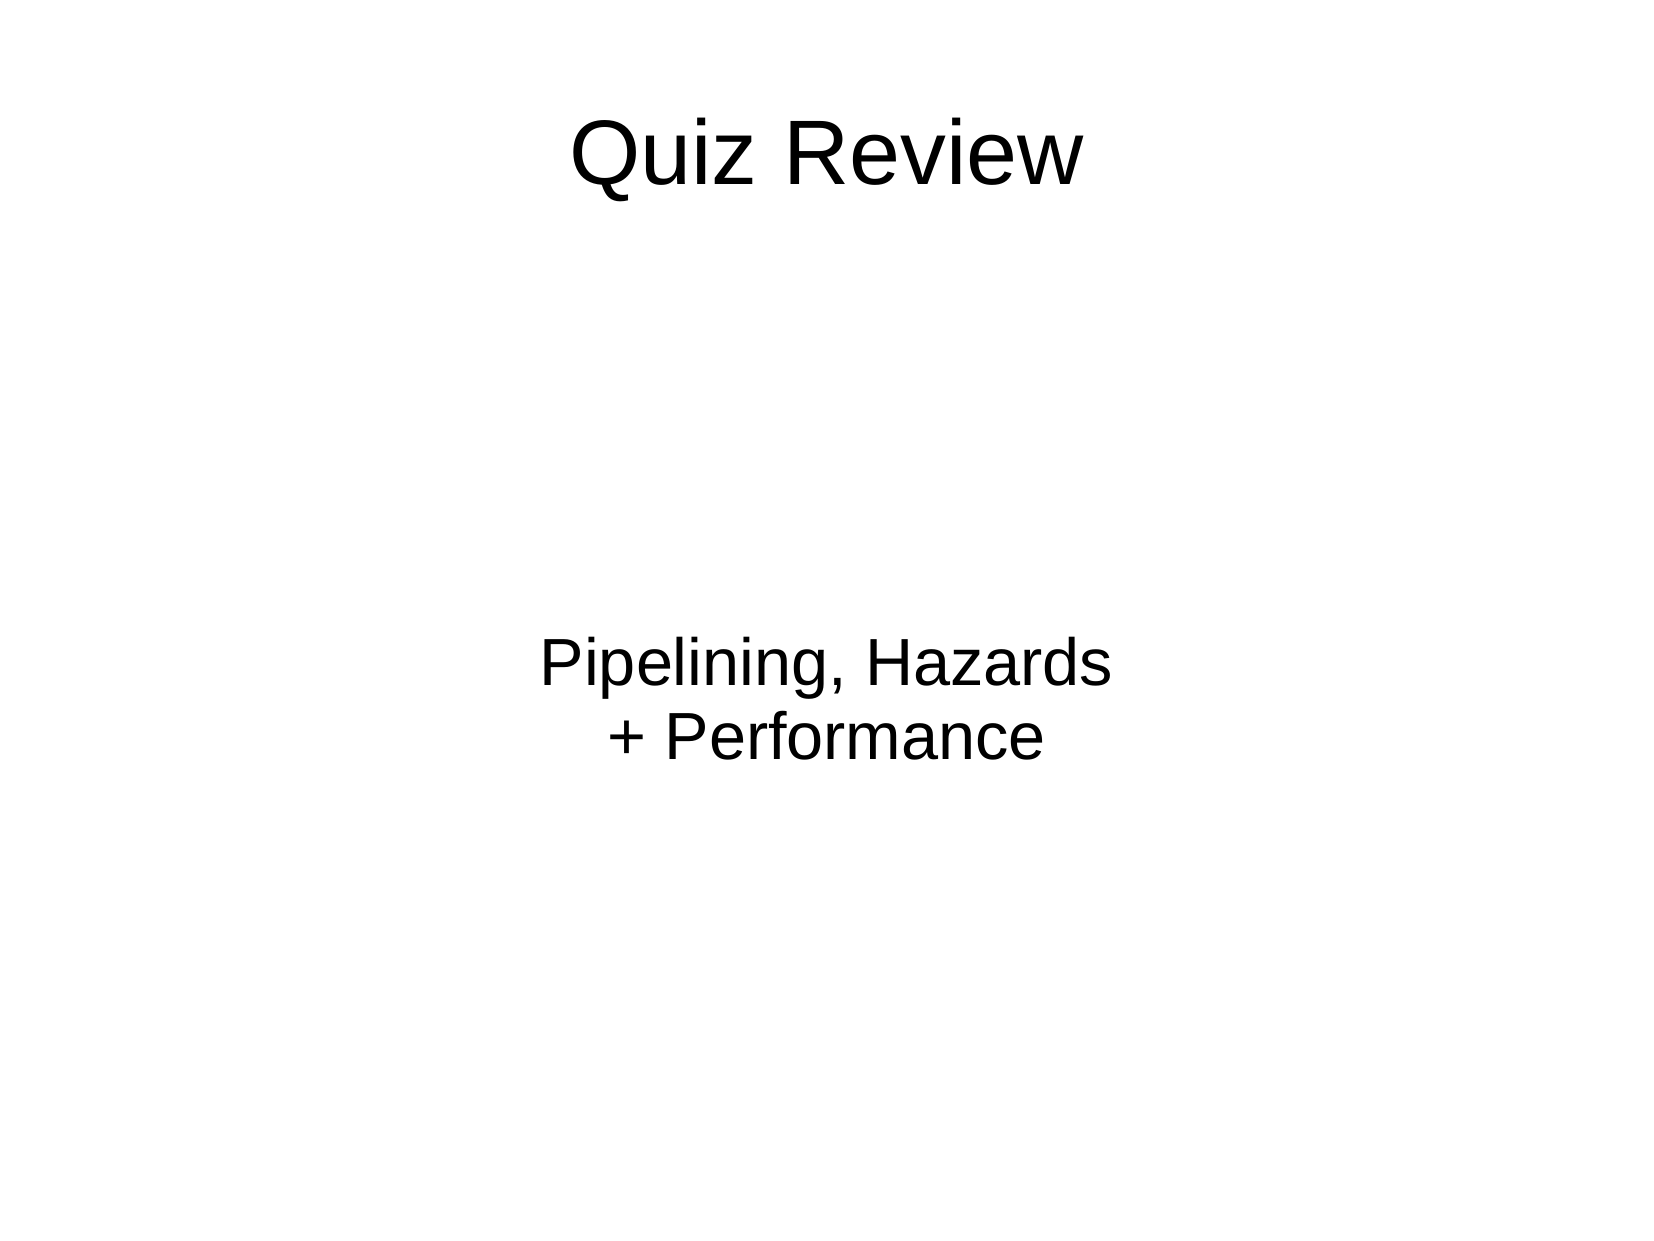

# Quiz Review
Pipelining, Hazards
+ Performance